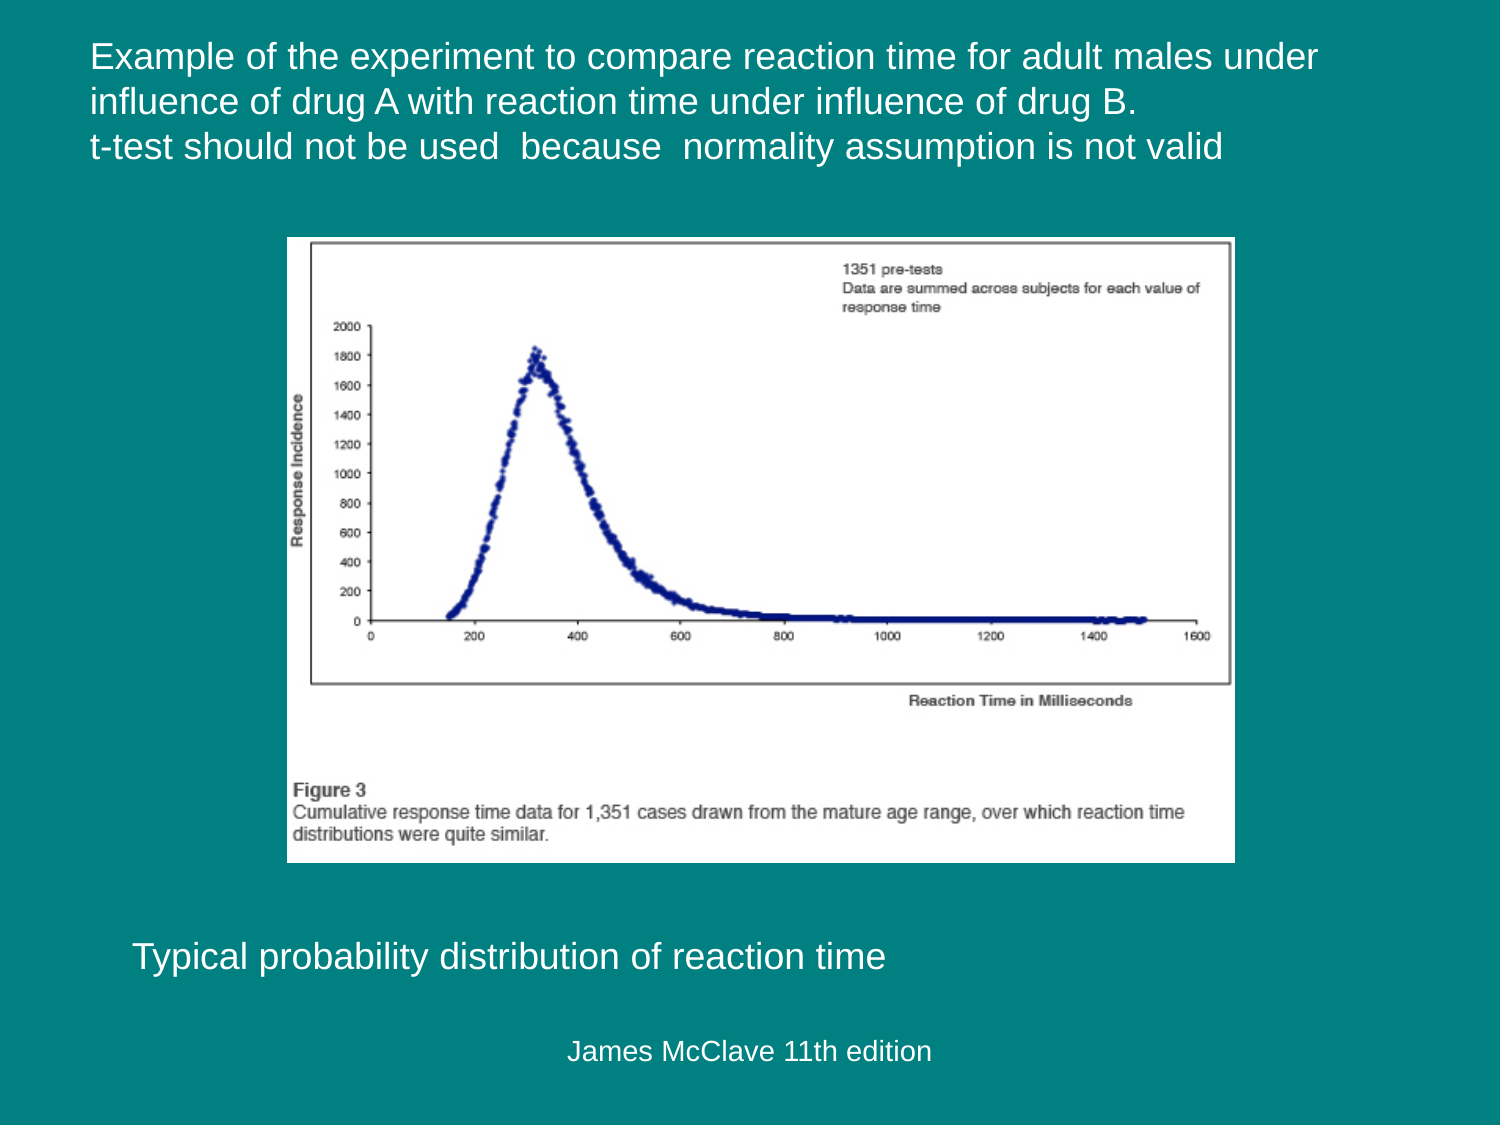

Example of the experiment to compare reaction time for adult males under influence of drug A with reaction time under influence of drug B.
t-test should not be used because normality assumption is not valid
Typical probability distribution of reaction time
James McClave 11th edition